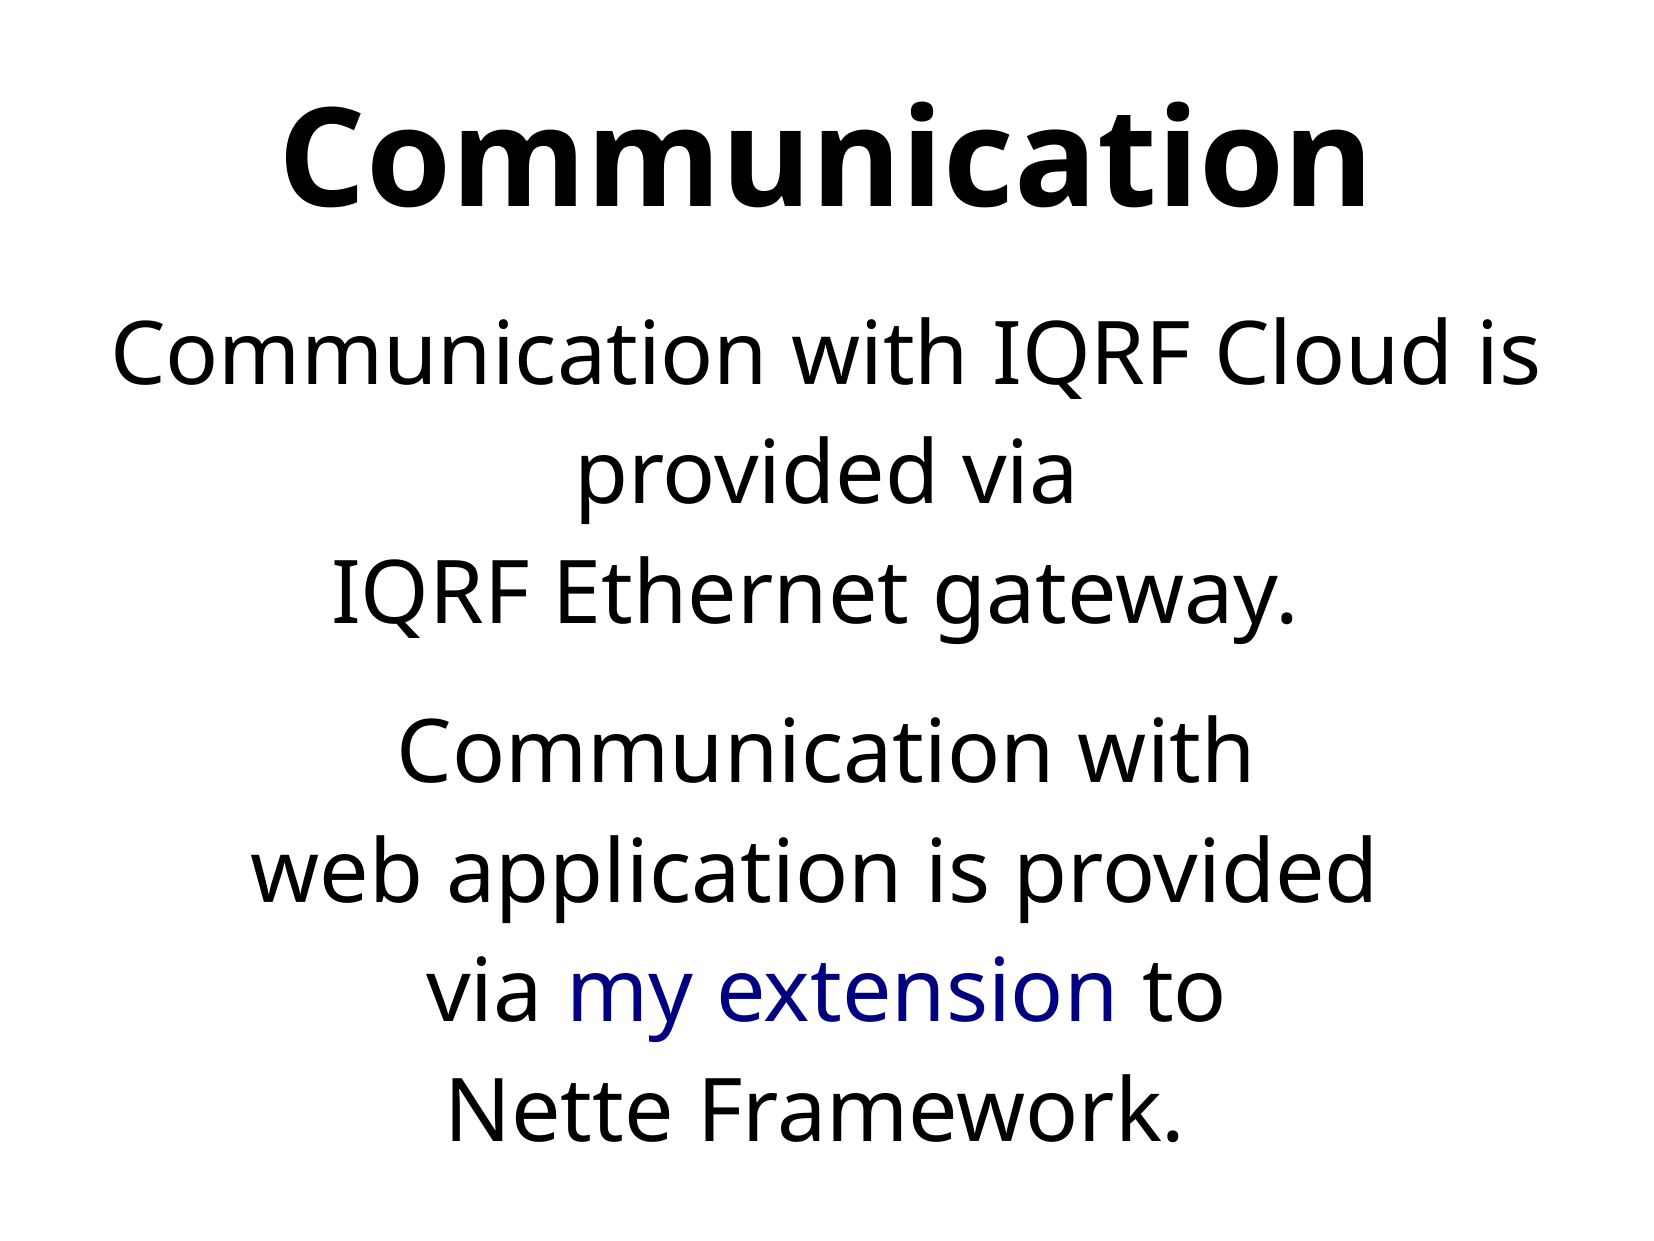

# Communication
Communication with IQRF Cloud is provided via IQRF Ethernet gateway.
Communication with web application is provided
via my extension to Nette Framework.